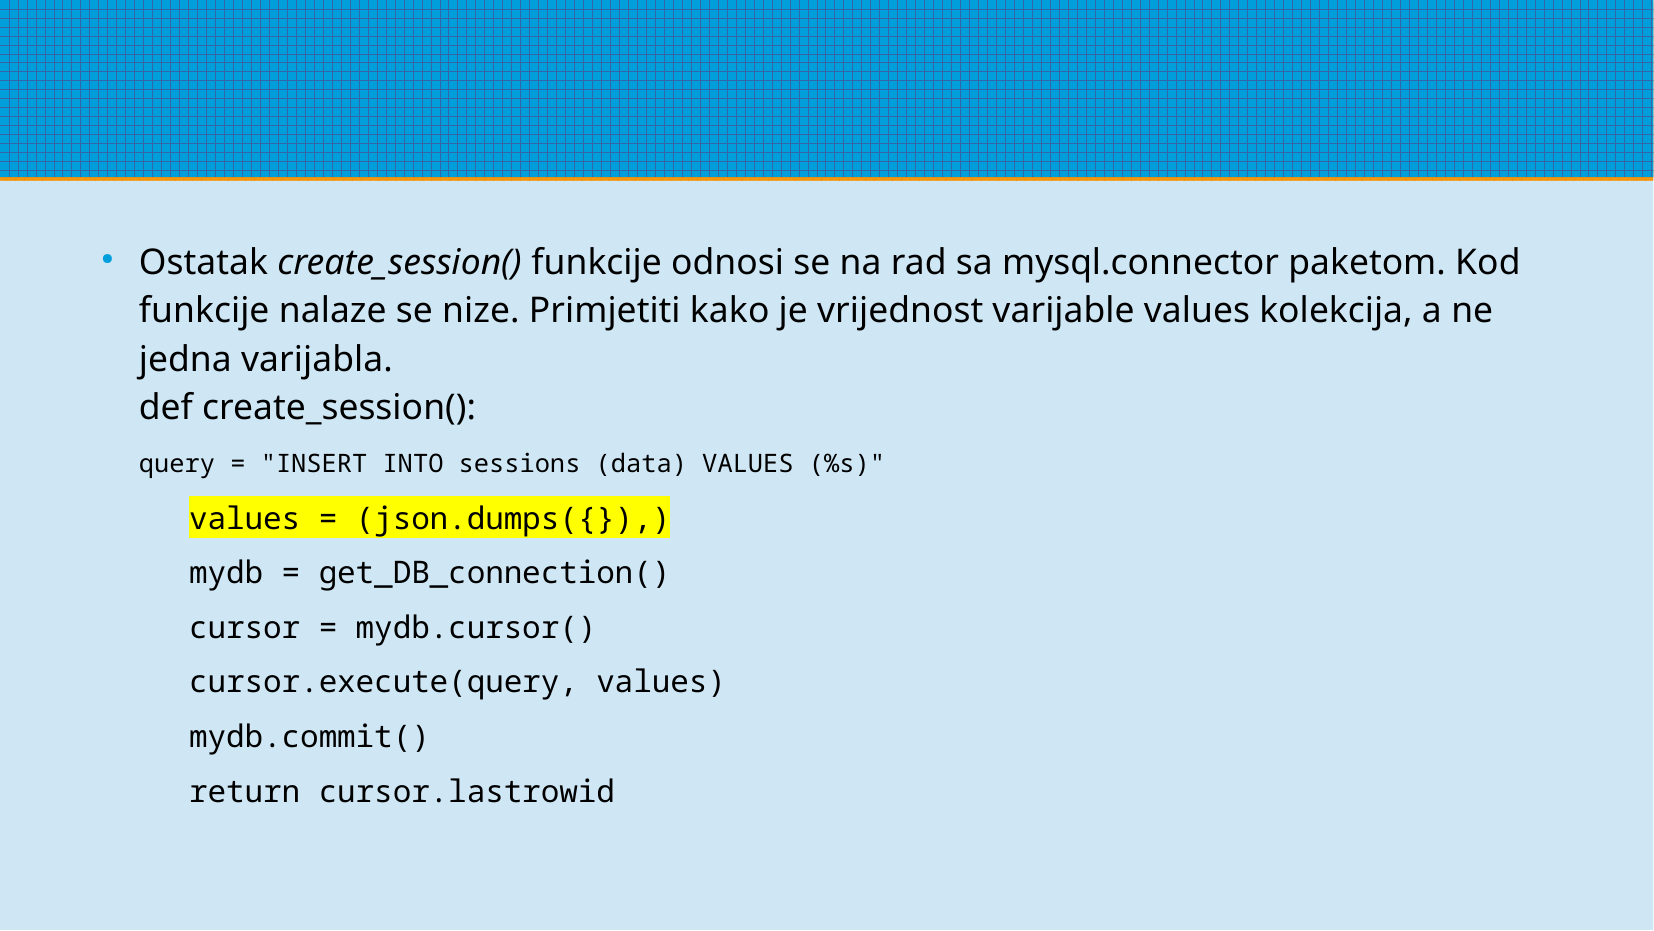

#
Ostatak create_session() funkcije odnosi se na rad sa mysql.connector paketom. Kod funkcije nalaze se nize. Primjetiti kako je vrijednost varijable values kolekcija, a ne jedna varijabla.
def create_session():
query = "INSERT INTO sessions (data) VALUES (%s)"
values = (json.dumps({}),)
mydb = get_DB_connection()
cursor = mydb.cursor()
cursor.execute(query, values)
mydb.commit()
return cursor.lastrowid